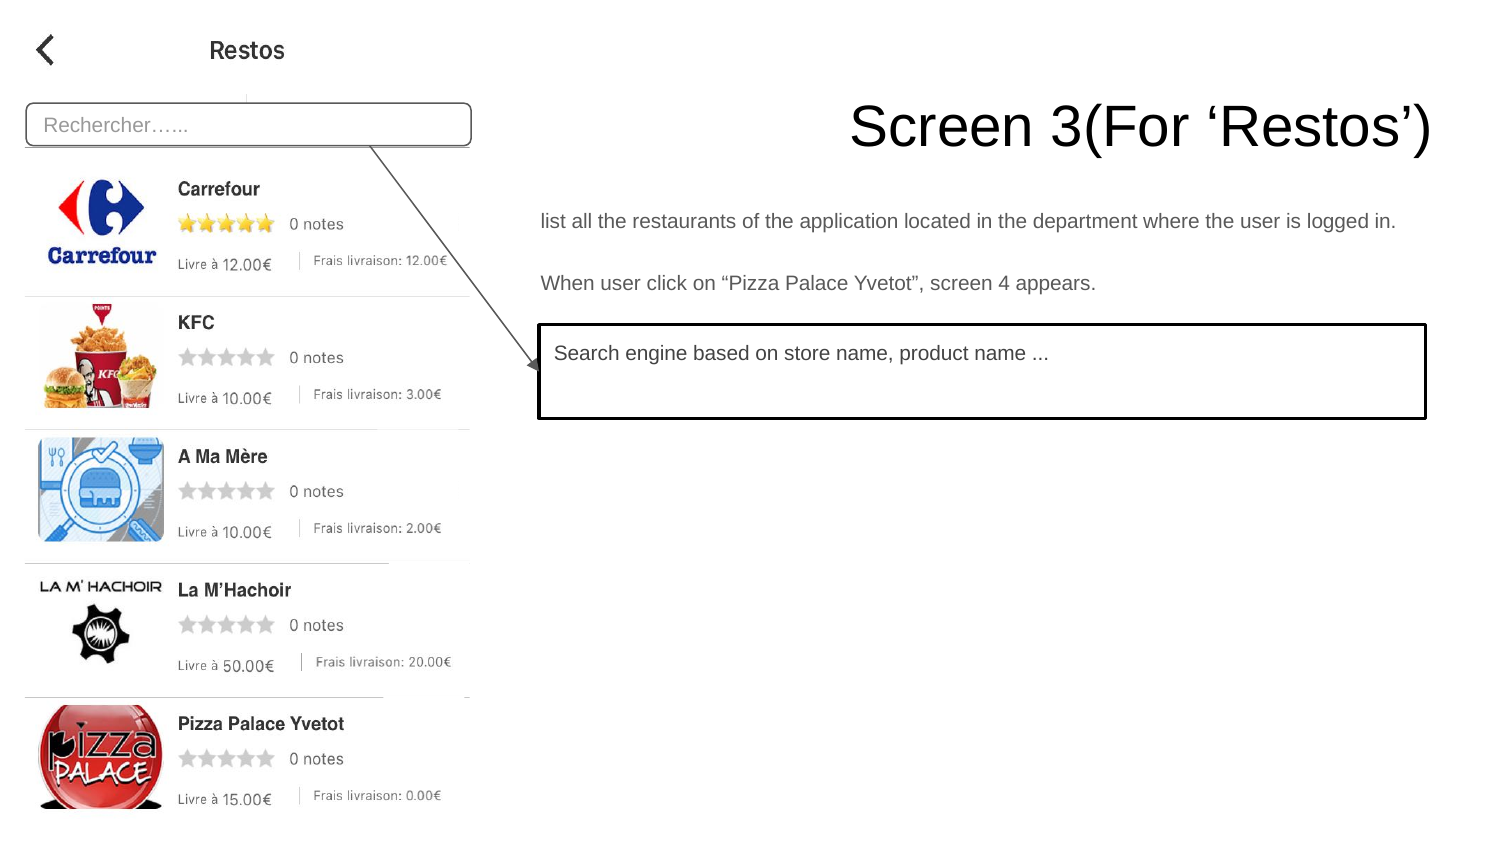

# Screen 3(For ‘Restos’)
Rechercher…...
list all the restaurants of the application located in the department where the user is logged in.
When user click on “Pizza Palace Yvetot”, screen 4 appears.
Search engine based on store name, product name ...